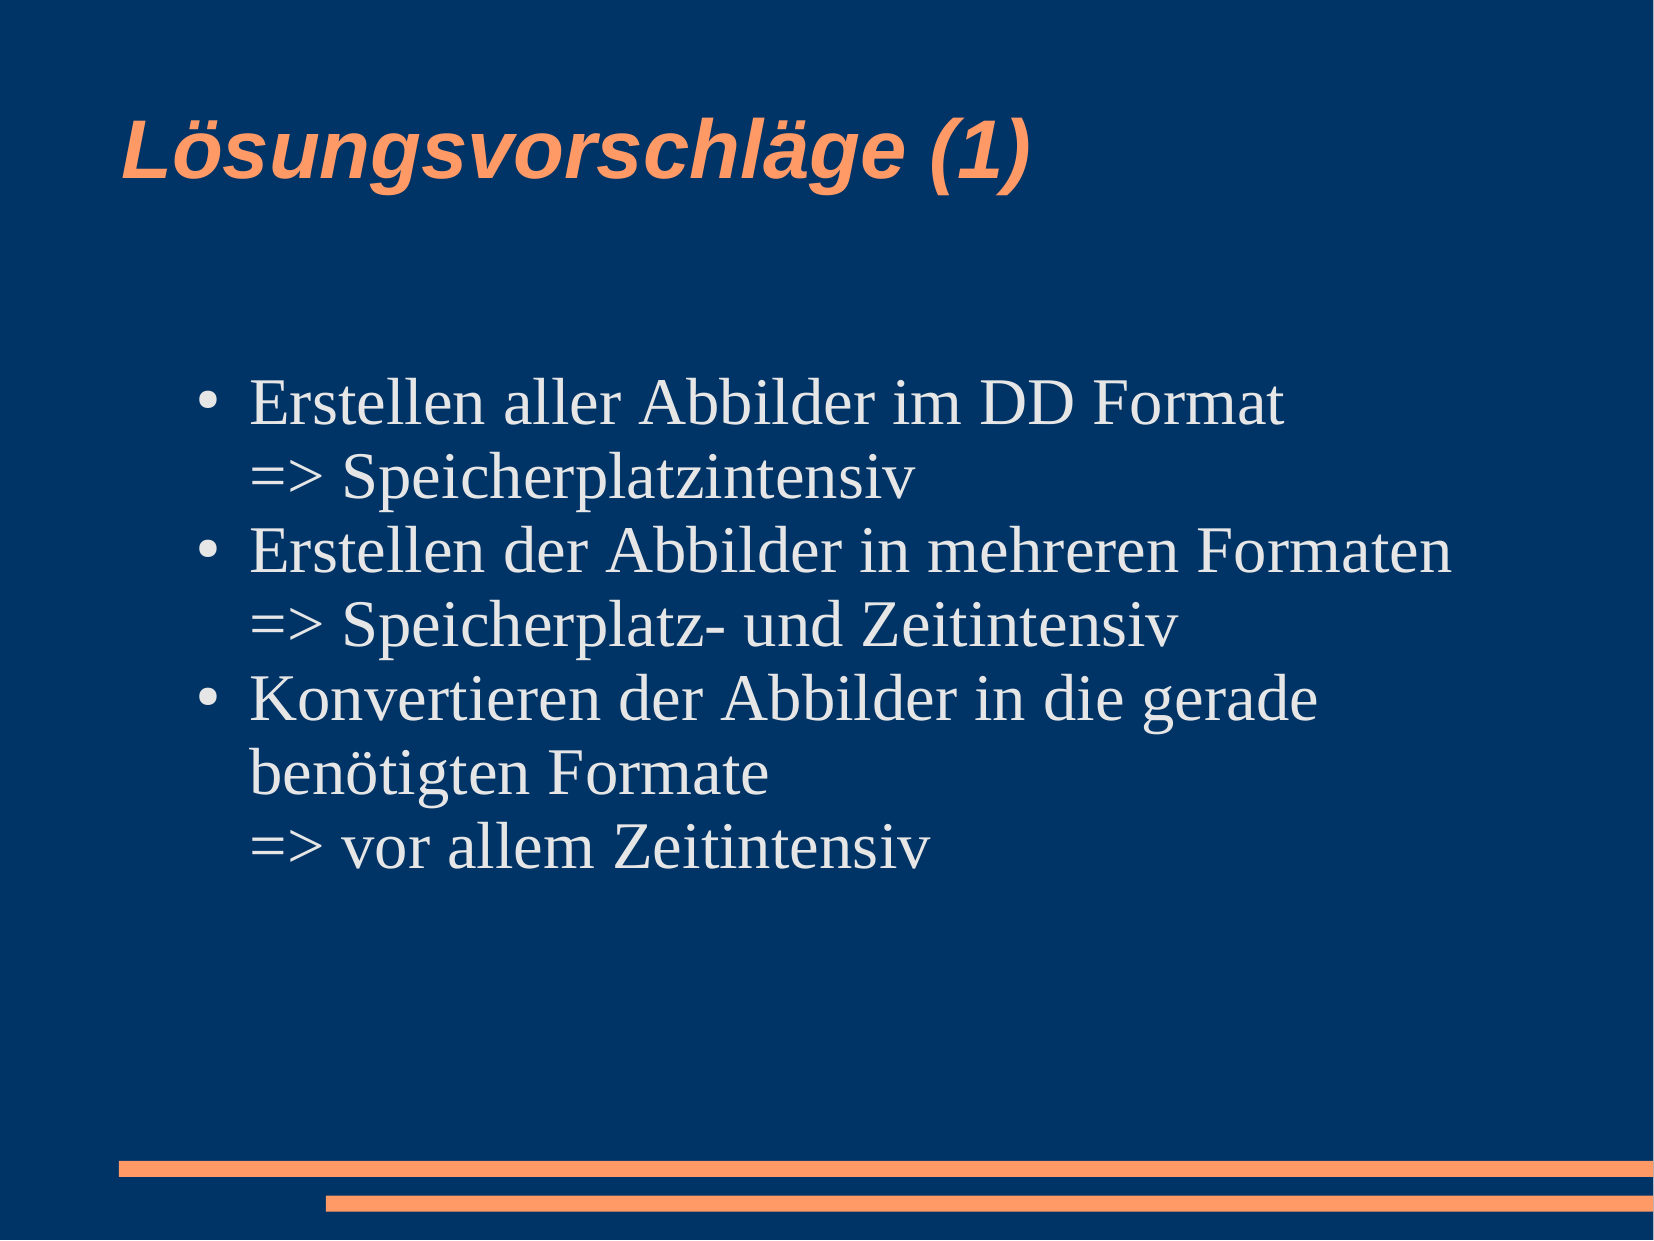

# Lösungsvorschläge (1)
Erstellen aller Abbilder im DD Format
=> Speicherplatzintensiv
Erstellen der Abbilder in mehreren Formaten
=> Speicherplatz- und Zeitintensiv
Konvertieren der Abbilder in die gerade benötigten Formate
=> vor allem Zeitintensiv